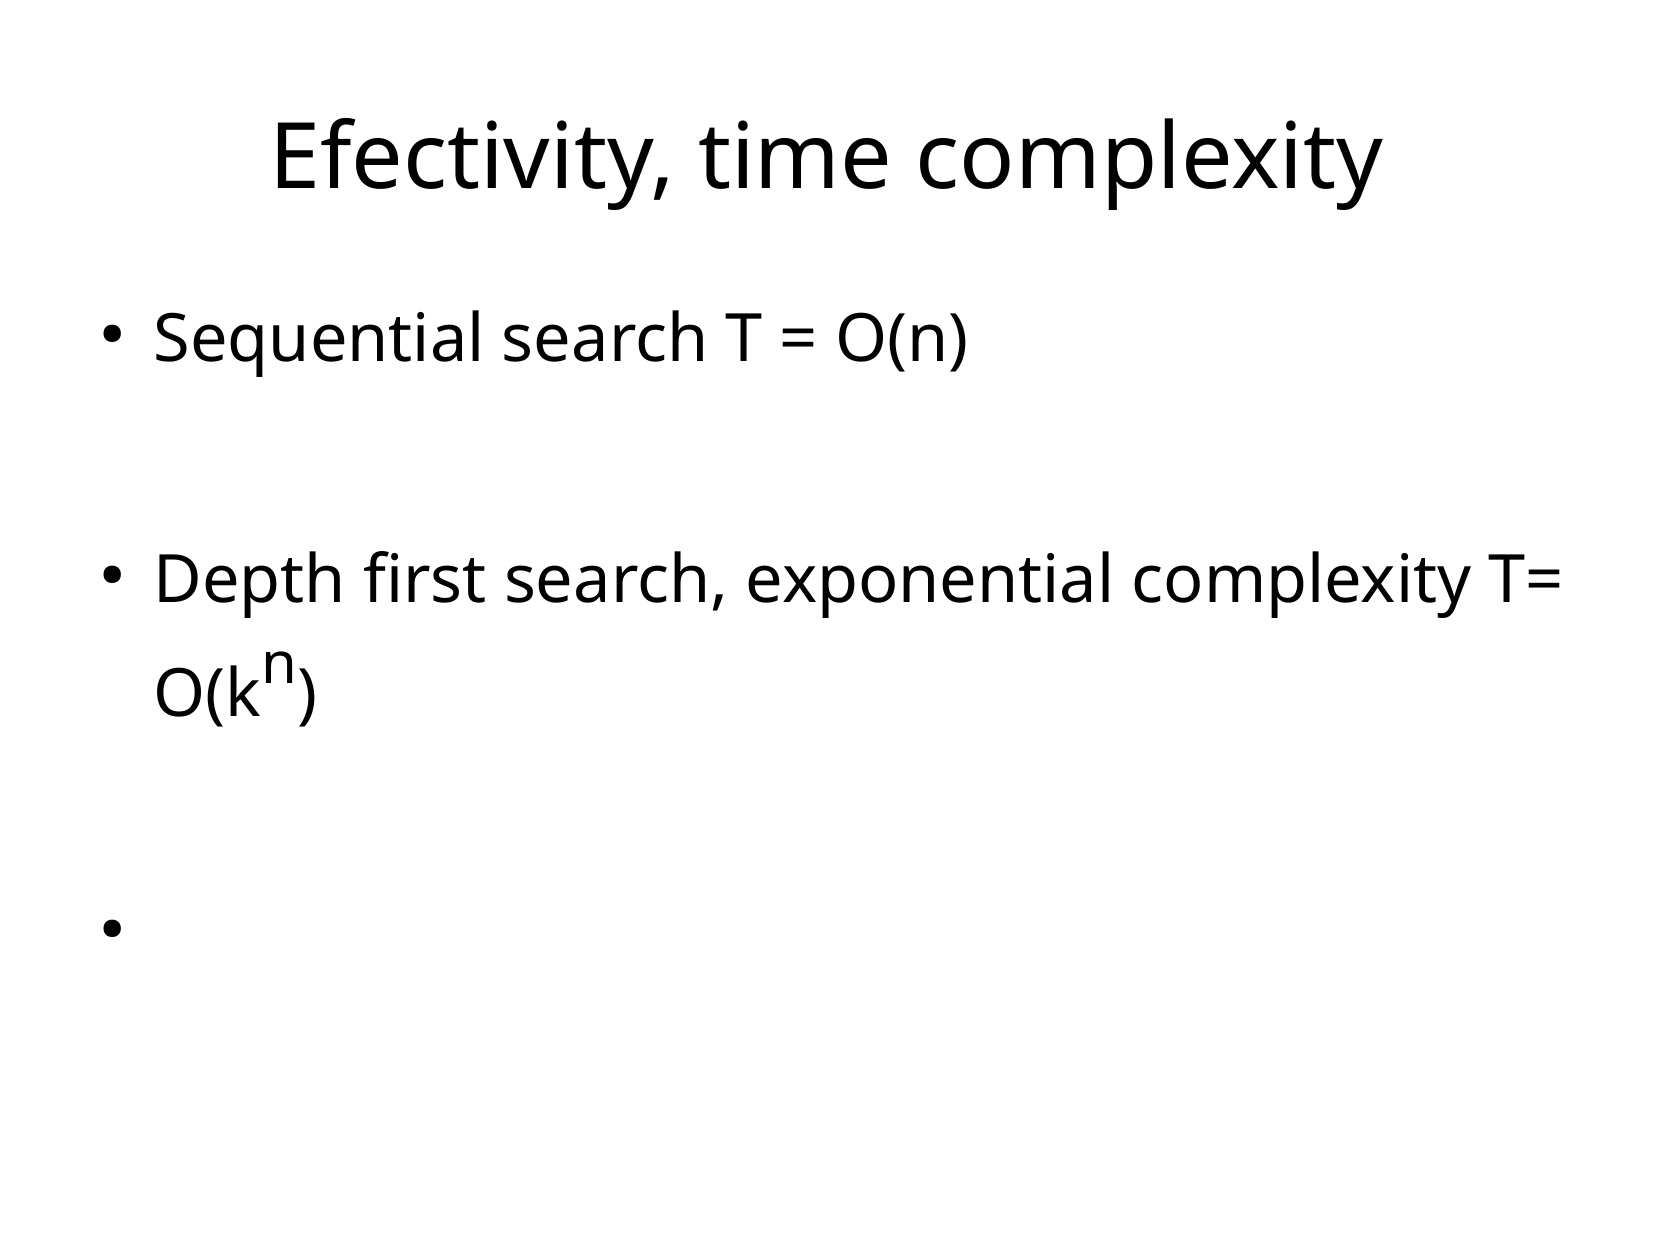

# Efectivity, time complexity
Sequential search T = O(n)
Depth first search, exponential complexity T= O(kn)